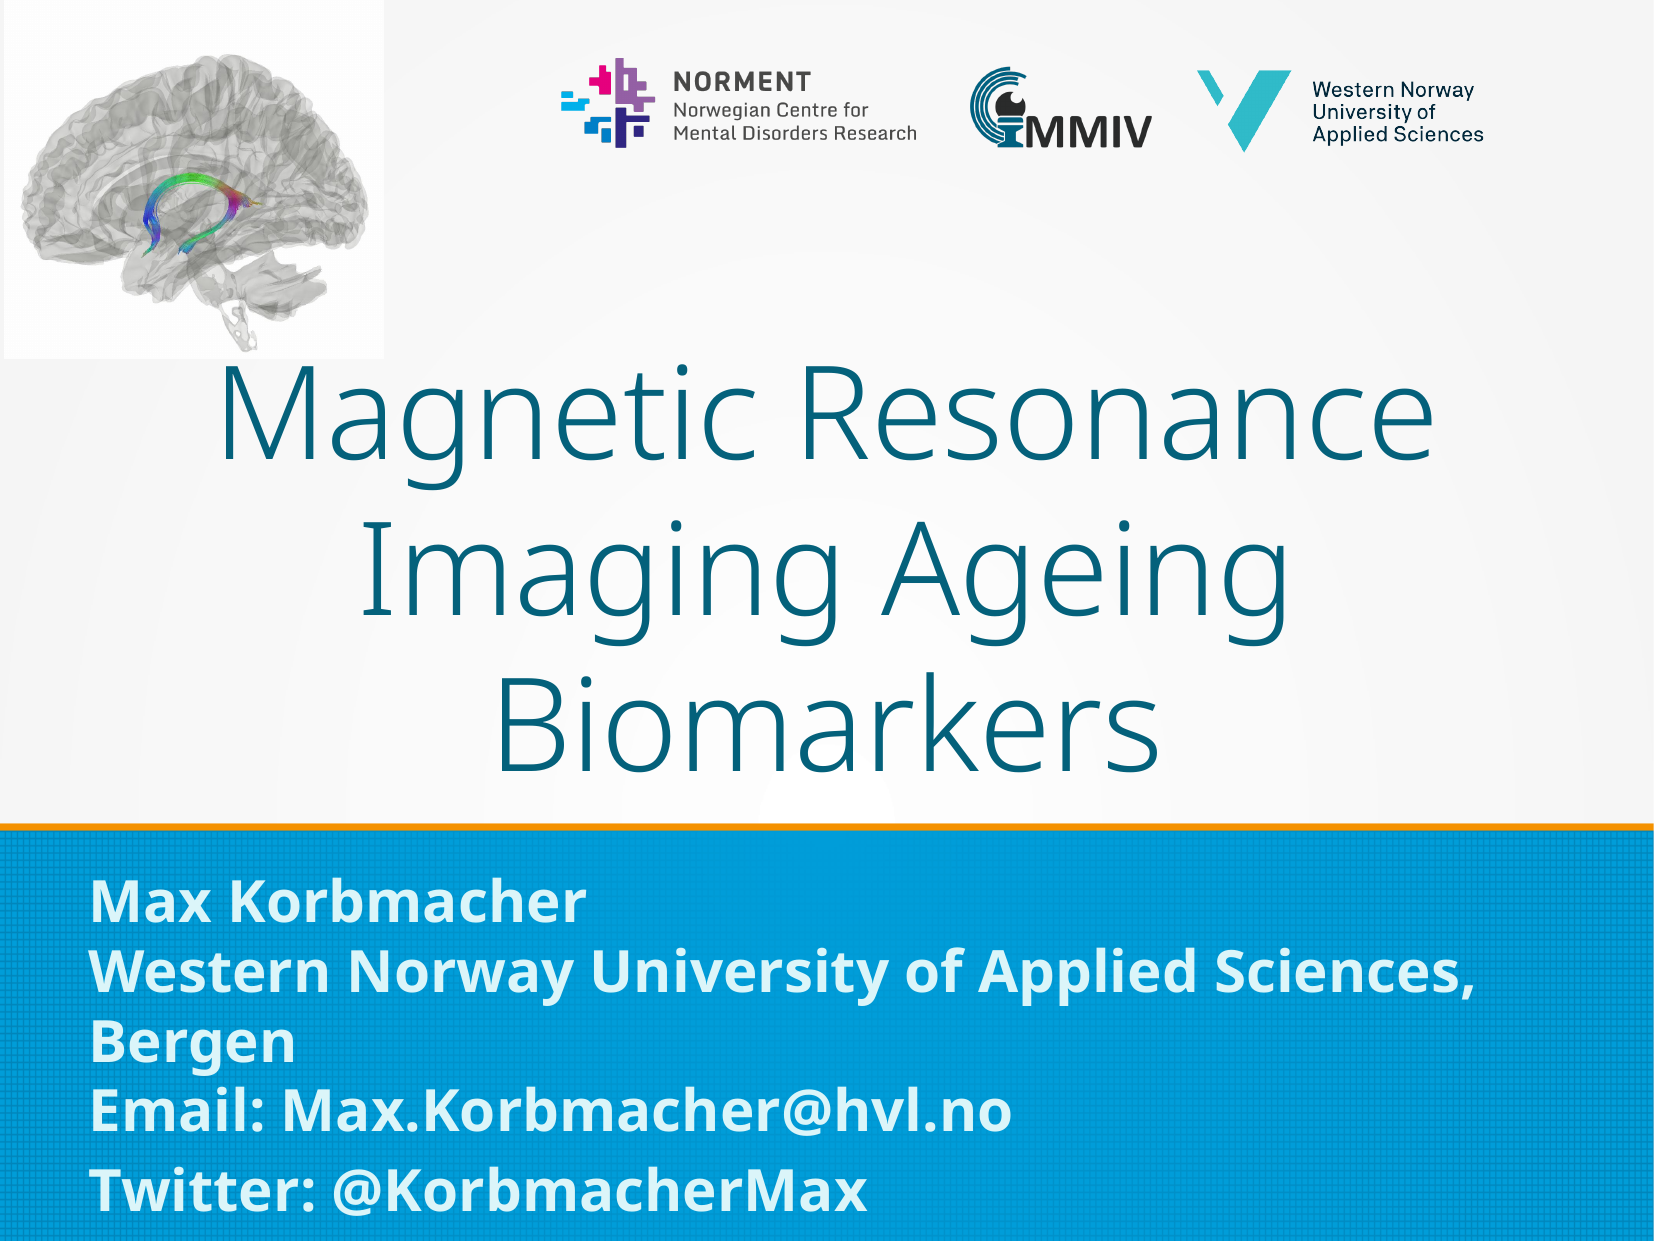

Magnetic Resonance Imaging Ageing Biomarkers
# Max Korbmacher
Western Norway University of Applied Sciences, Bergen
Email: Max.Korbmacher@hvl.no
Twitter: @KorbmacherMax